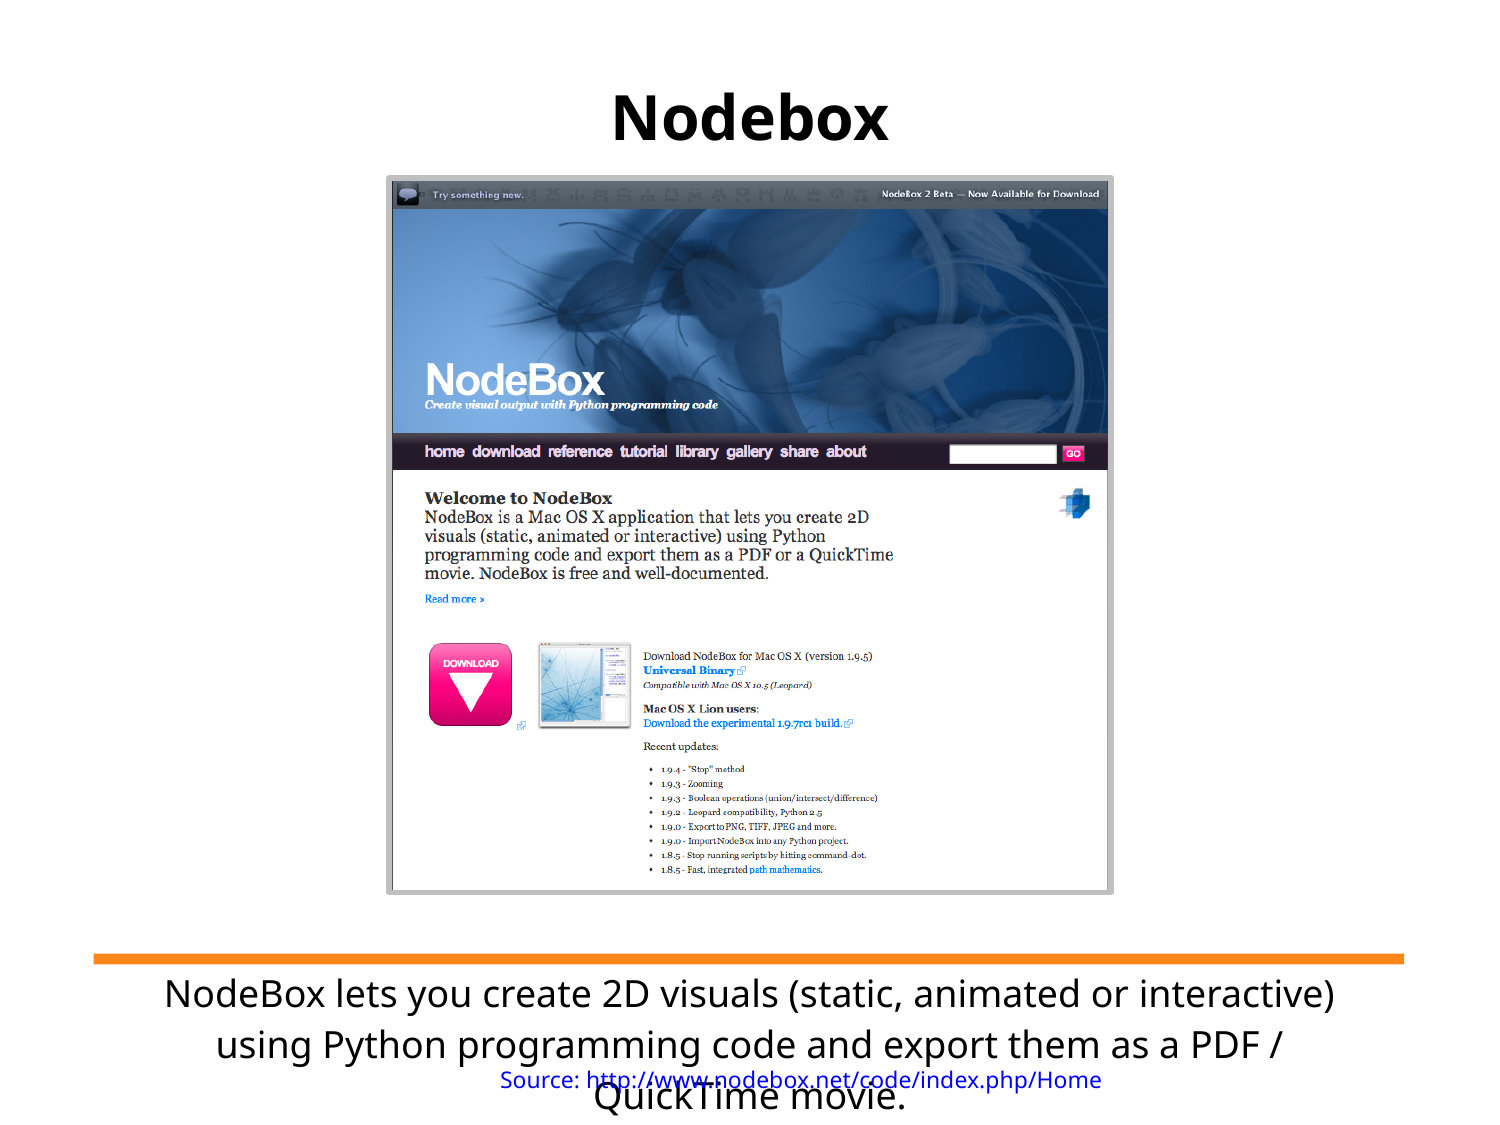

# Nodebox
NodeBox lets you create 2D visuals (static, animated or interactive) using Python programming code and export them as a PDF / QuickTime movie.
Source: http://www.nodebox.net/code/index.php/Home